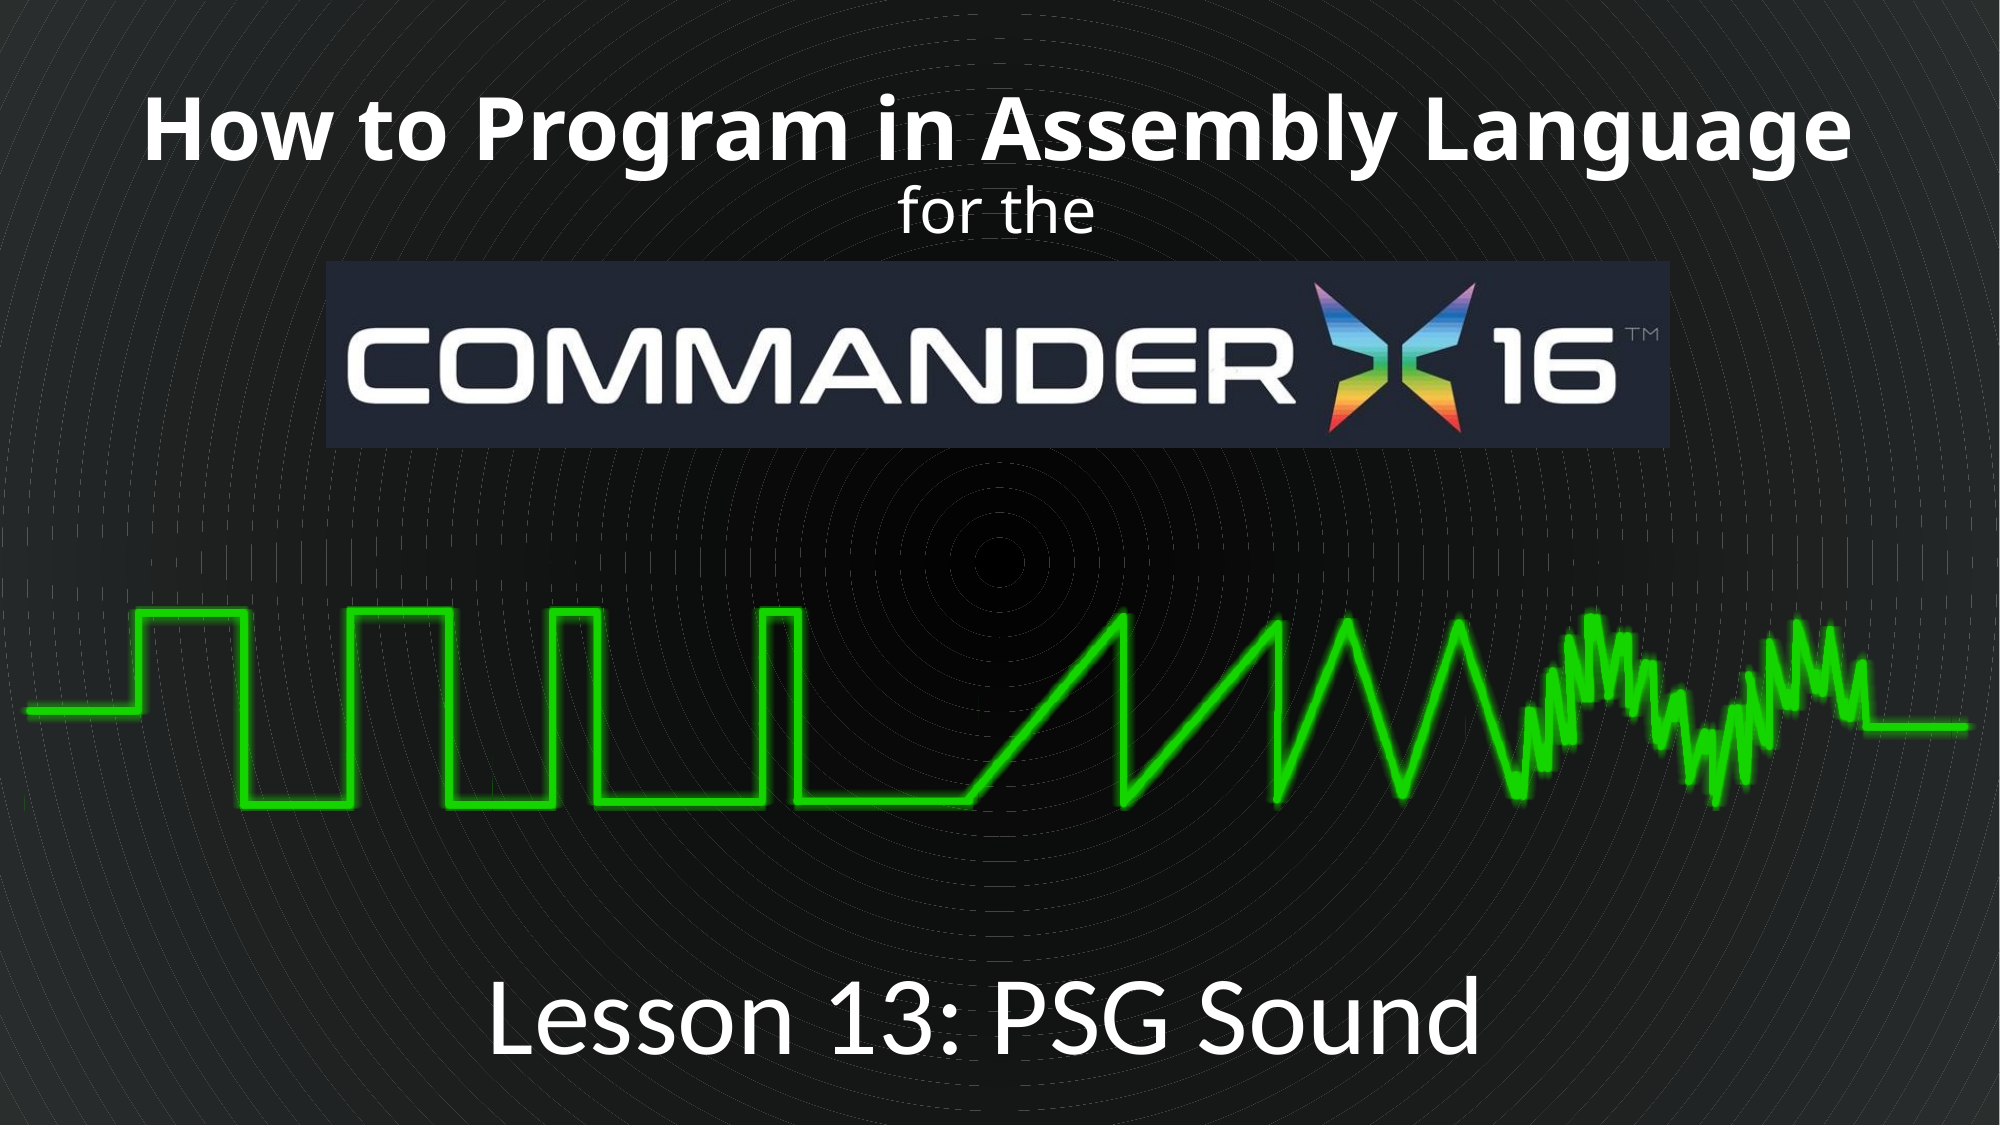

# How to Program in Assembly Language for the
Lesson 13: PSG Sound